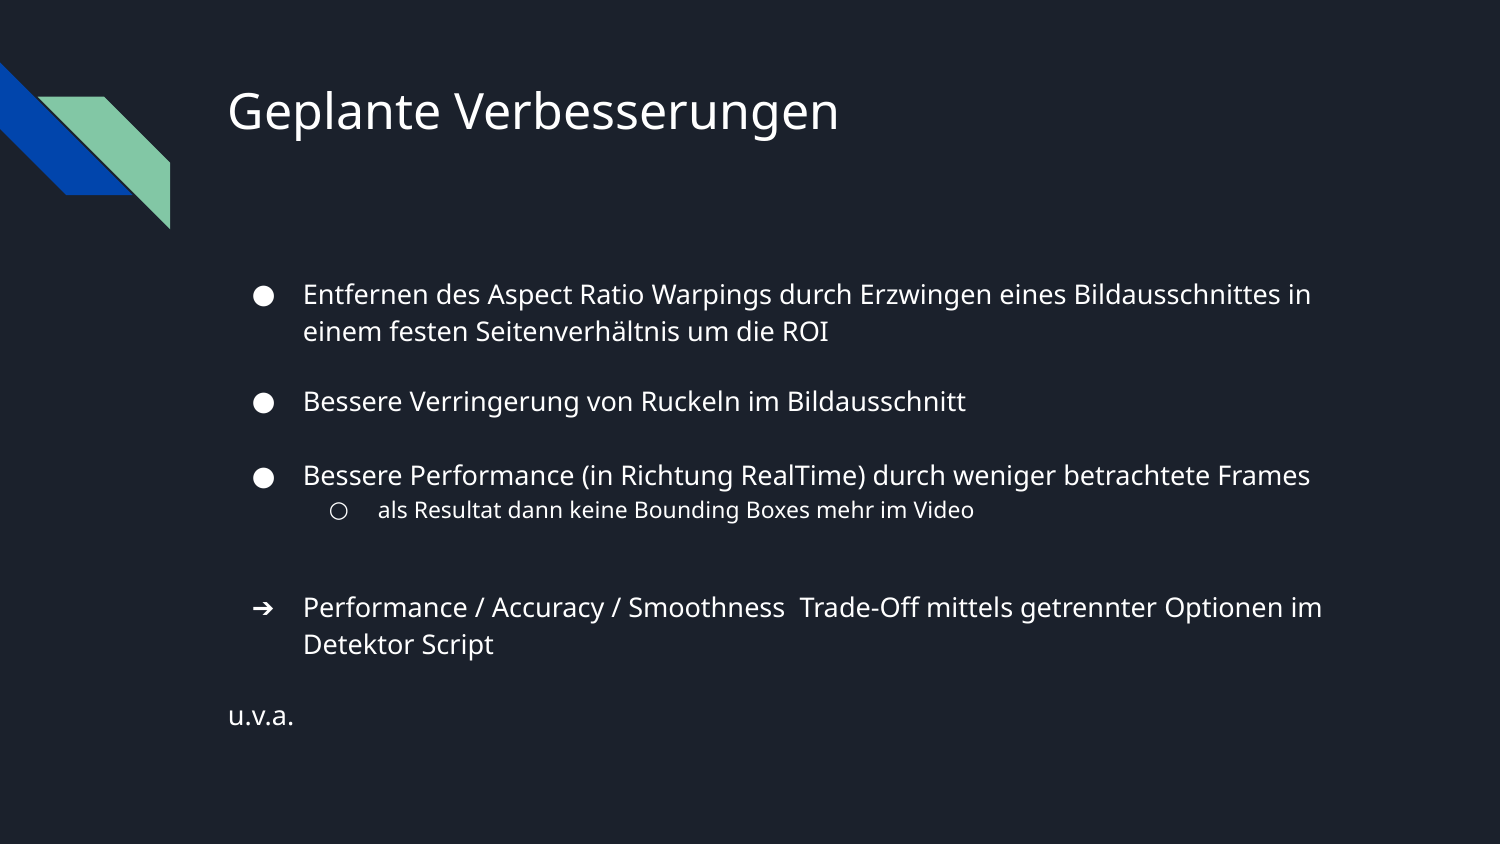

Geplante Verbesserungen
# Entfernen des Aspect Ratio Warpings durch Erzwingen eines Bildausschnittes in einem festen Seitenverhältnis um die ROI
Bessere Verringerung von Ruckeln im Bildausschnitt
Bessere Performance (in Richtung RealTime) durch weniger betrachtete Frames
als Resultat dann keine Bounding Boxes mehr im Video
Performance / Accuracy / Smoothness Trade-Off mittels getrennter Optionen im Detektor Script
u.v.a.